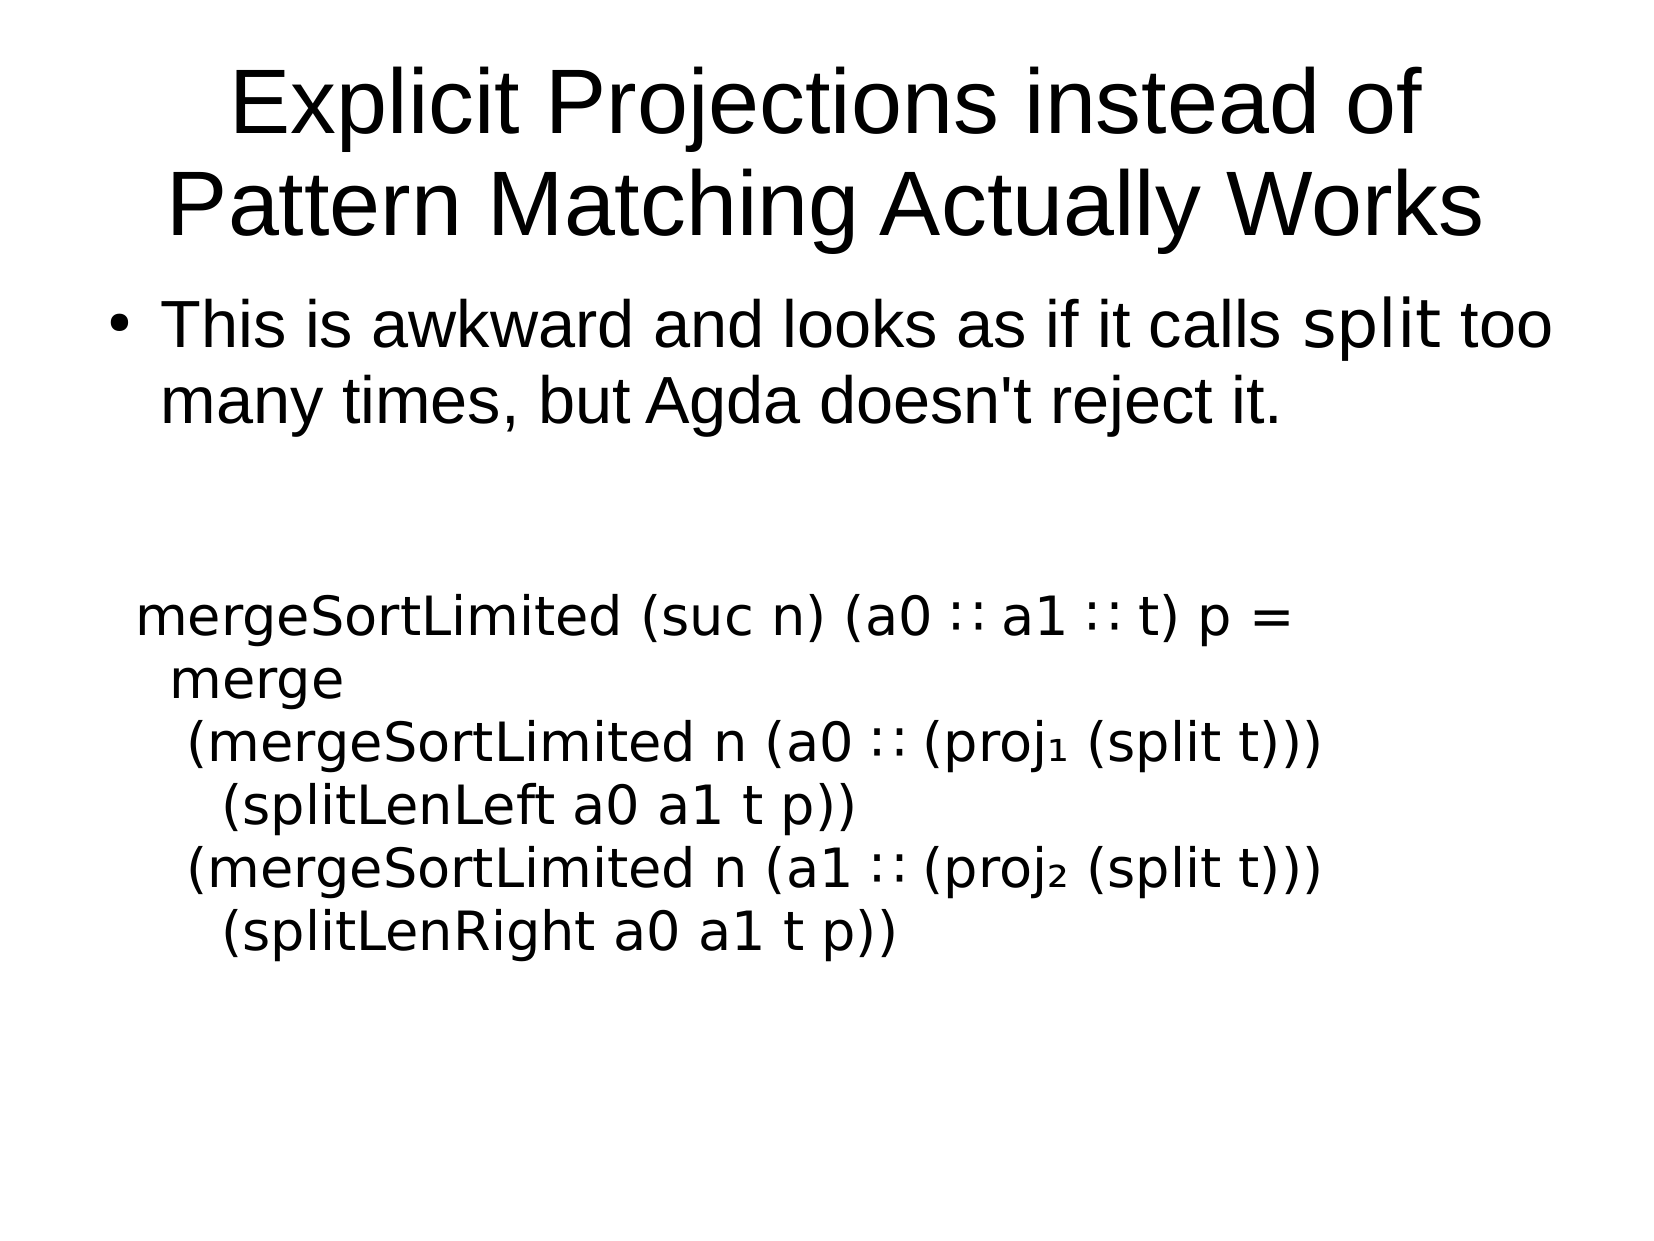

# Explicit Projections instead of Pattern Matching Actually Works
This is awkward and looks as if it calls split too many times, but Agda doesn't reject it.
mergeSortLimited (suc n) (a0 ∷ a1 ∷ t) p =
 merge
 (mergeSortLimited n (a0 ∷ (proj₁ (split t)))
 (splitLenLeft a0 a1 t p))
 (mergeSortLimited n (a1 ∷ (proj₂ (split t)))
 (splitLenRight a0 a1 t p))